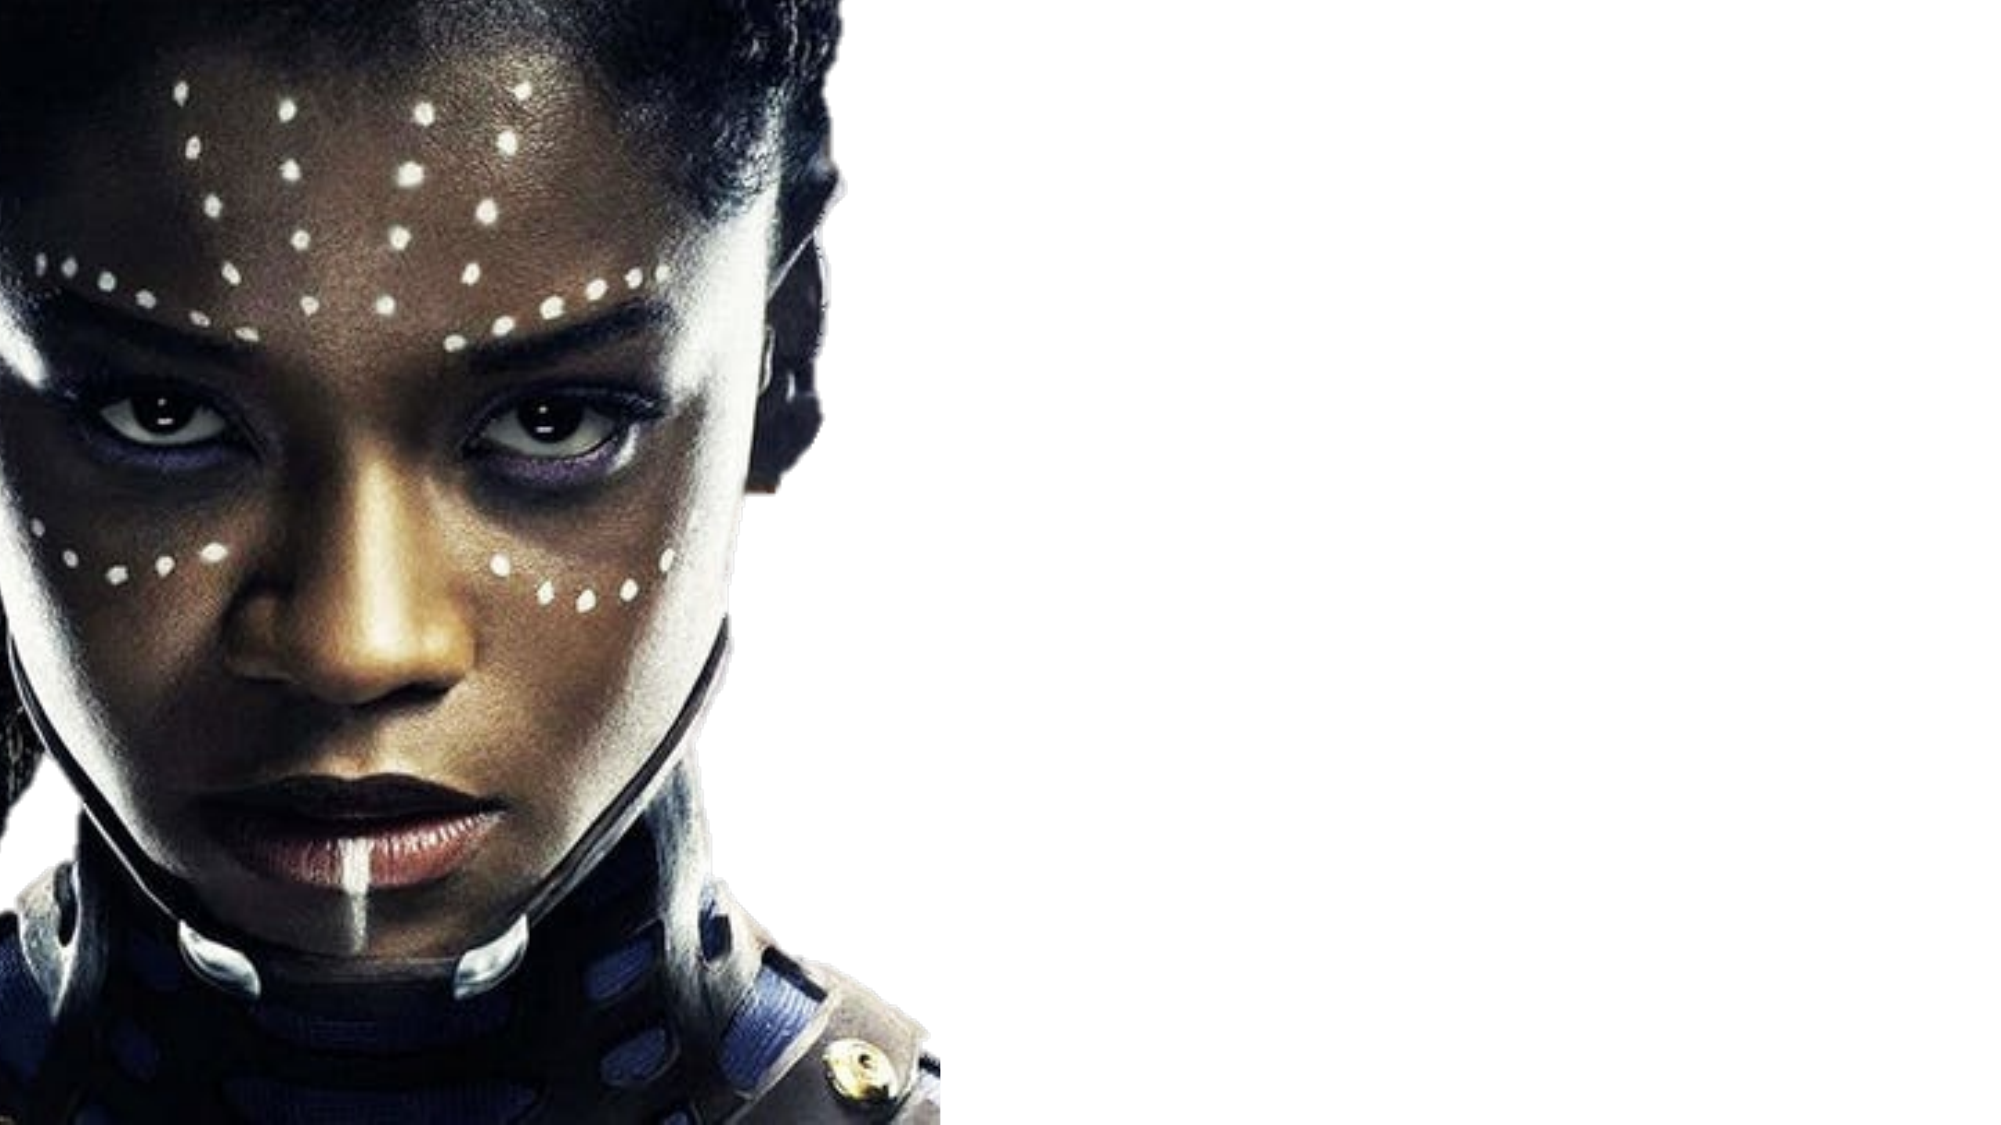

SHURI
JUST BECAUSE SOMETHING WORKS DOESN’T MEAN IT CAN’T BE IMPROVED